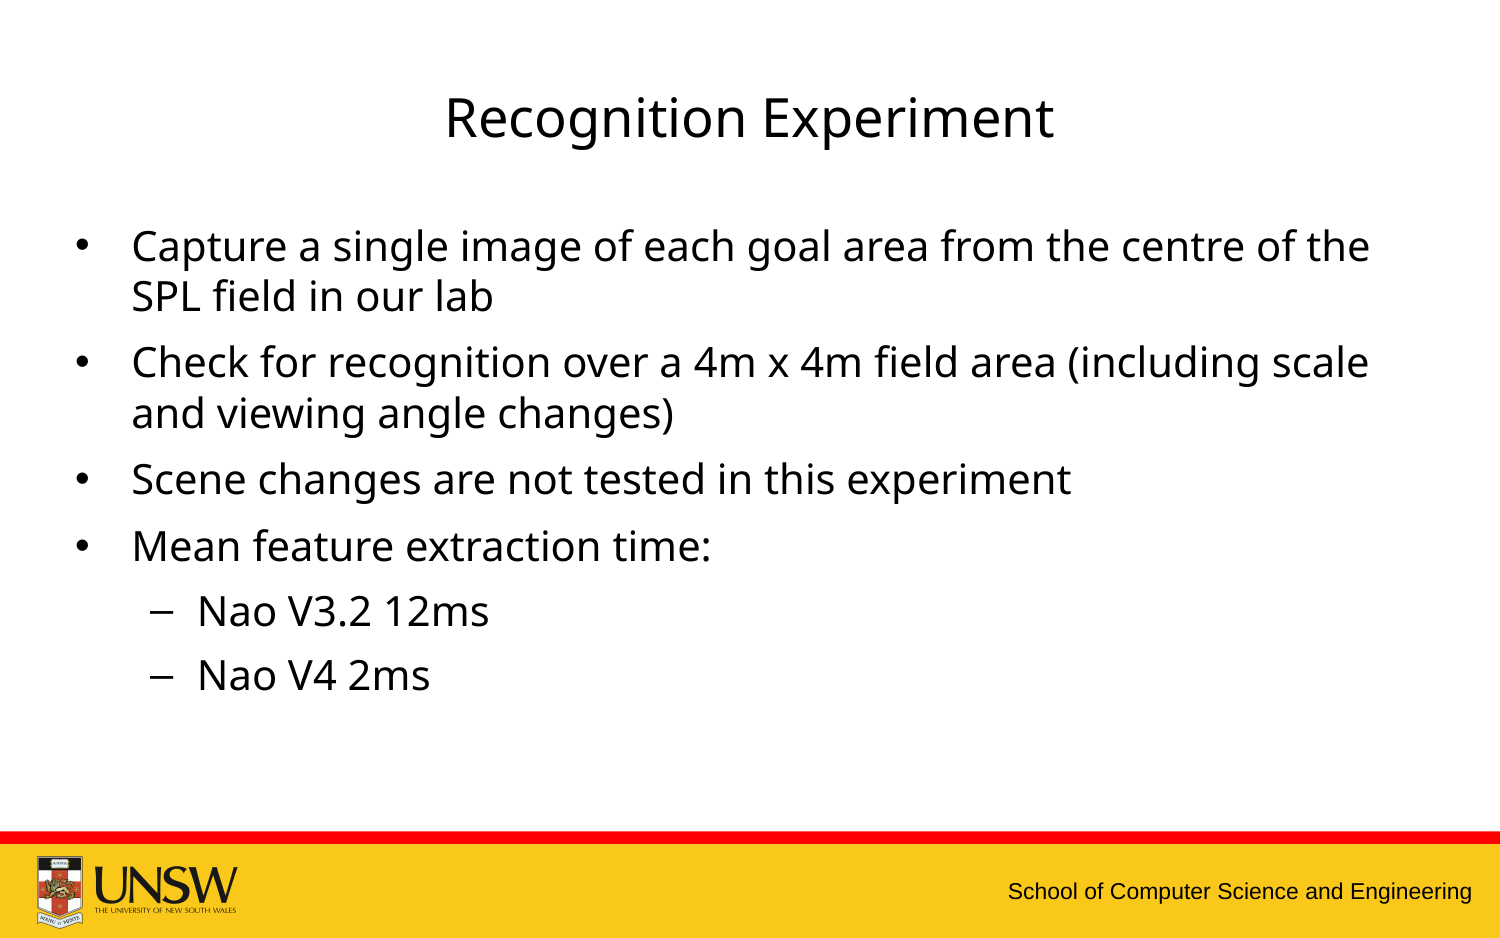

# Recognition Experiment
Capture a single image of each goal area from the centre of the SPL field in our lab
Check for recognition over a 4m x 4m field area (including scale and viewing angle changes)
Scene changes are not tested in this experiment
Mean feature extraction time:
Nao V3.2 12ms
Nao V4 2ms
| Classification Experiment |
| --- |
| An 'easy' test with no change in scale or viewing angle. Compares 1D SURF to SURF by capturing 88 images at 4 degree increments from a single location. Classify image pairs as matched (overlapping) or unmatched (non-overlapping) based on the sum of inverse distances between matched feature descriptors. |